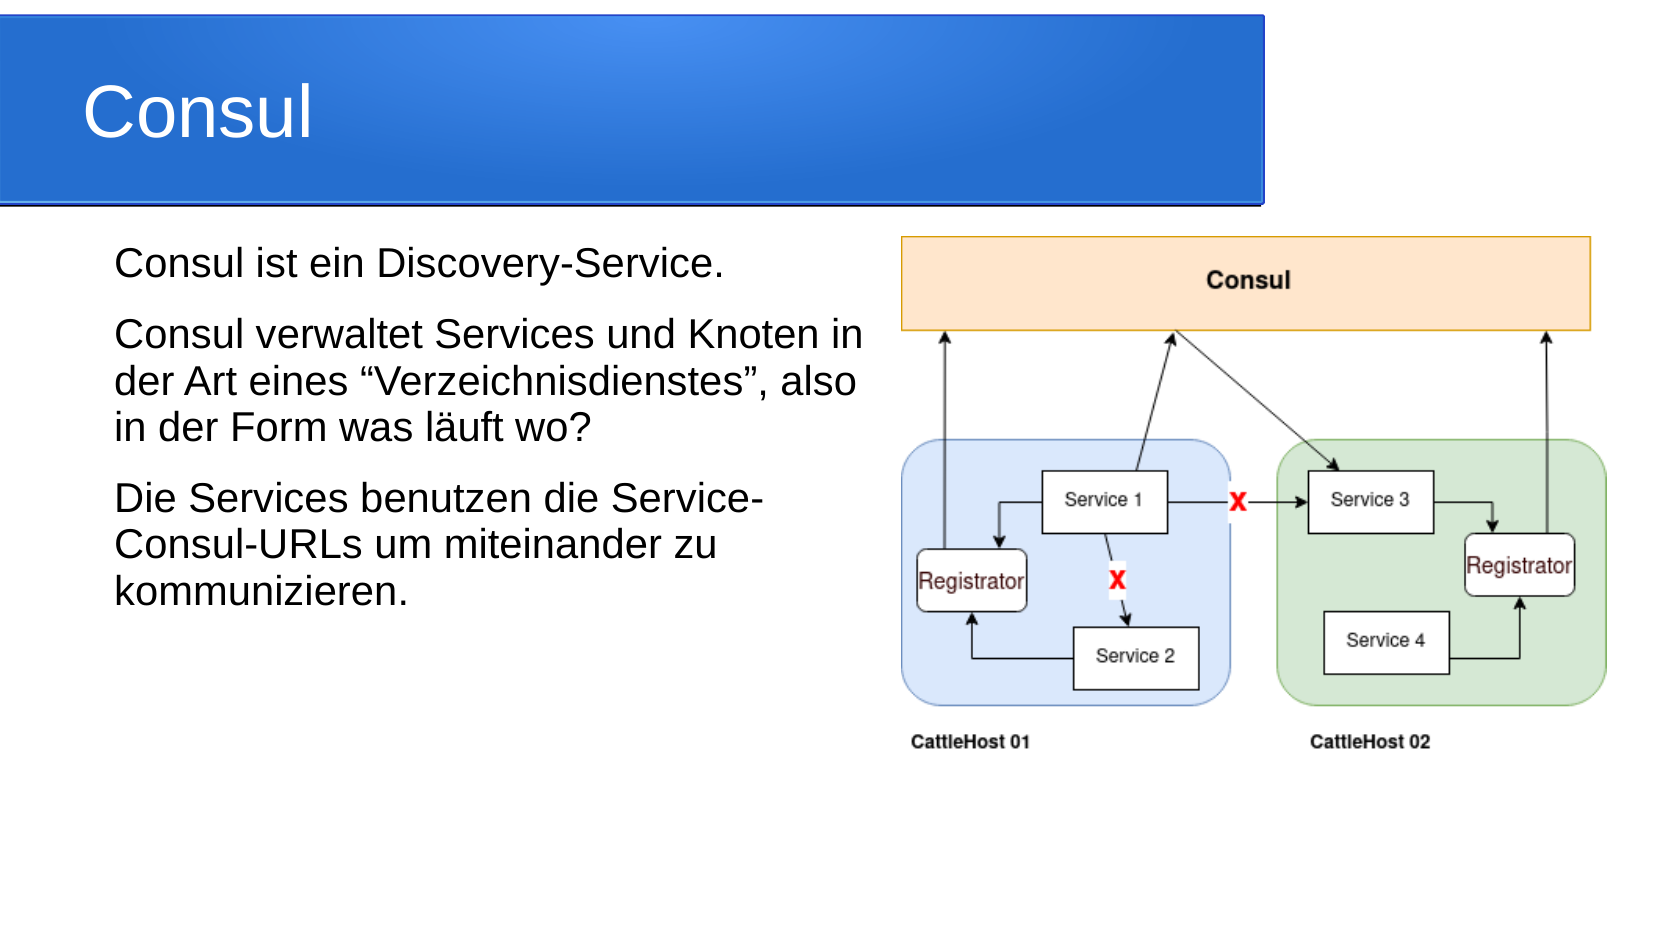

# Consul
Consul ist ein Discovery-Service.
Consul verwaltet Services und Knoten in der Art eines “Verzeichnisdienstes”, also in der Form was läuft wo?
Die Services benutzen die Service-Consul-URLs um miteinander zu kommunizieren.